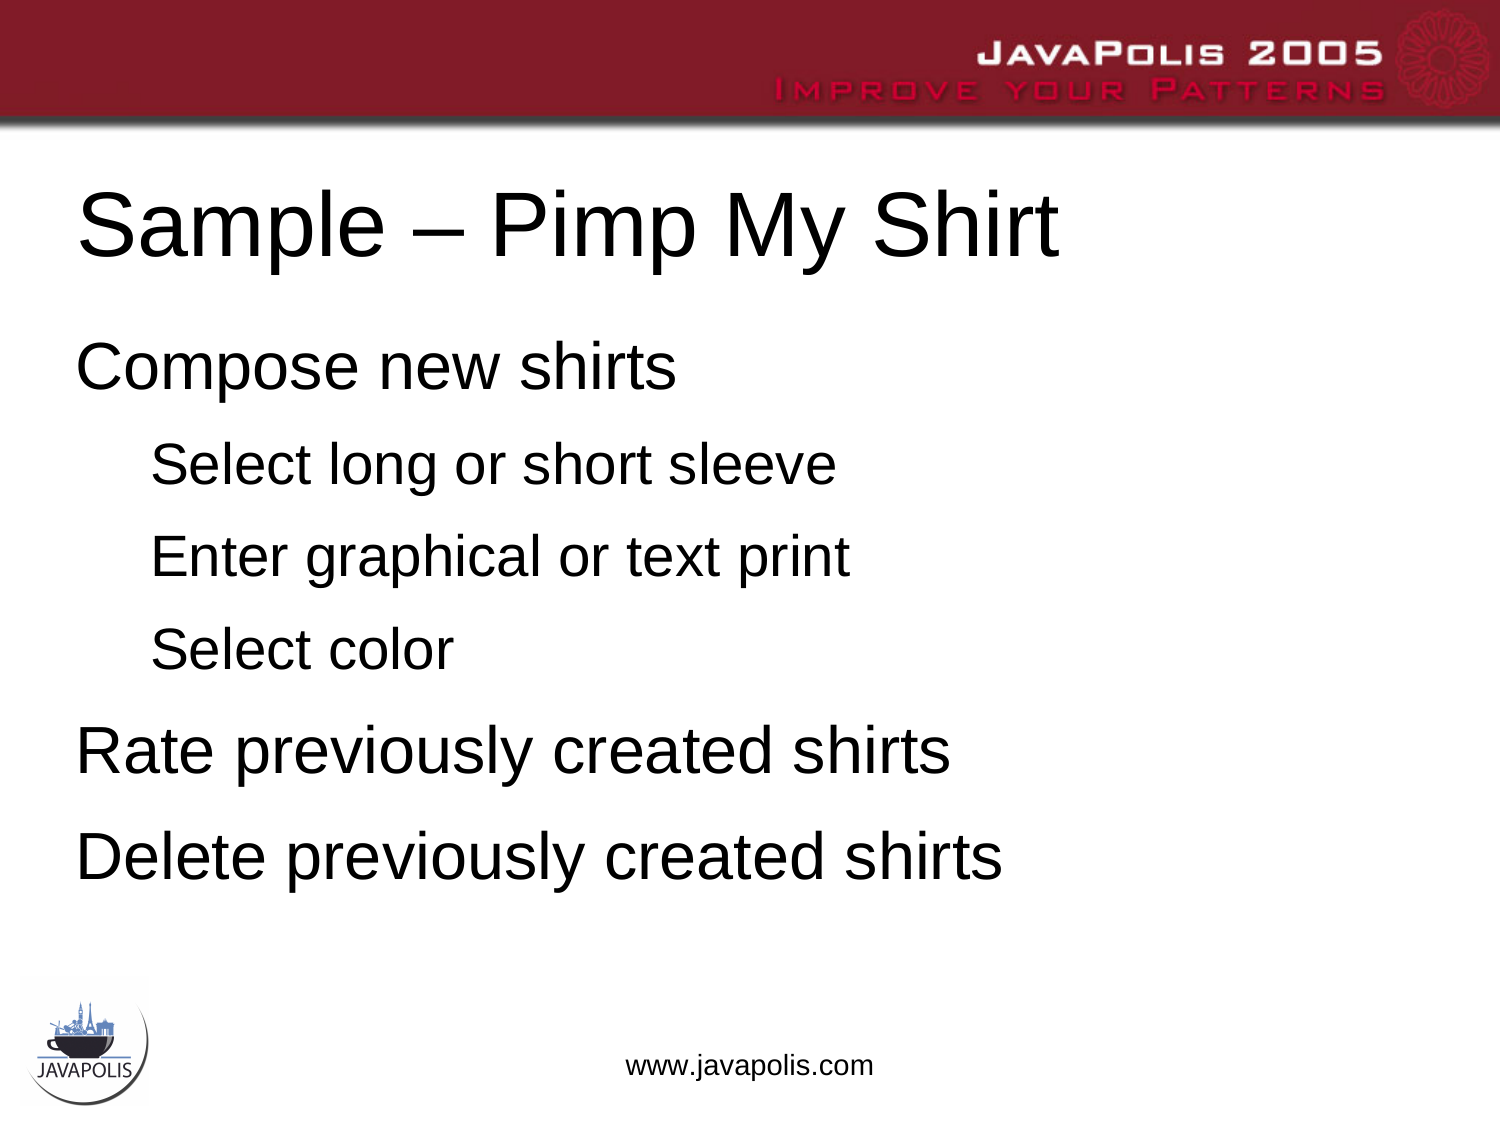

# Sample – Pimp My Shirt
Compose new shirts
Select long or short sleeve
Enter graphical or text print
Select color
Rate previously created shirts
Delete previously created shirts